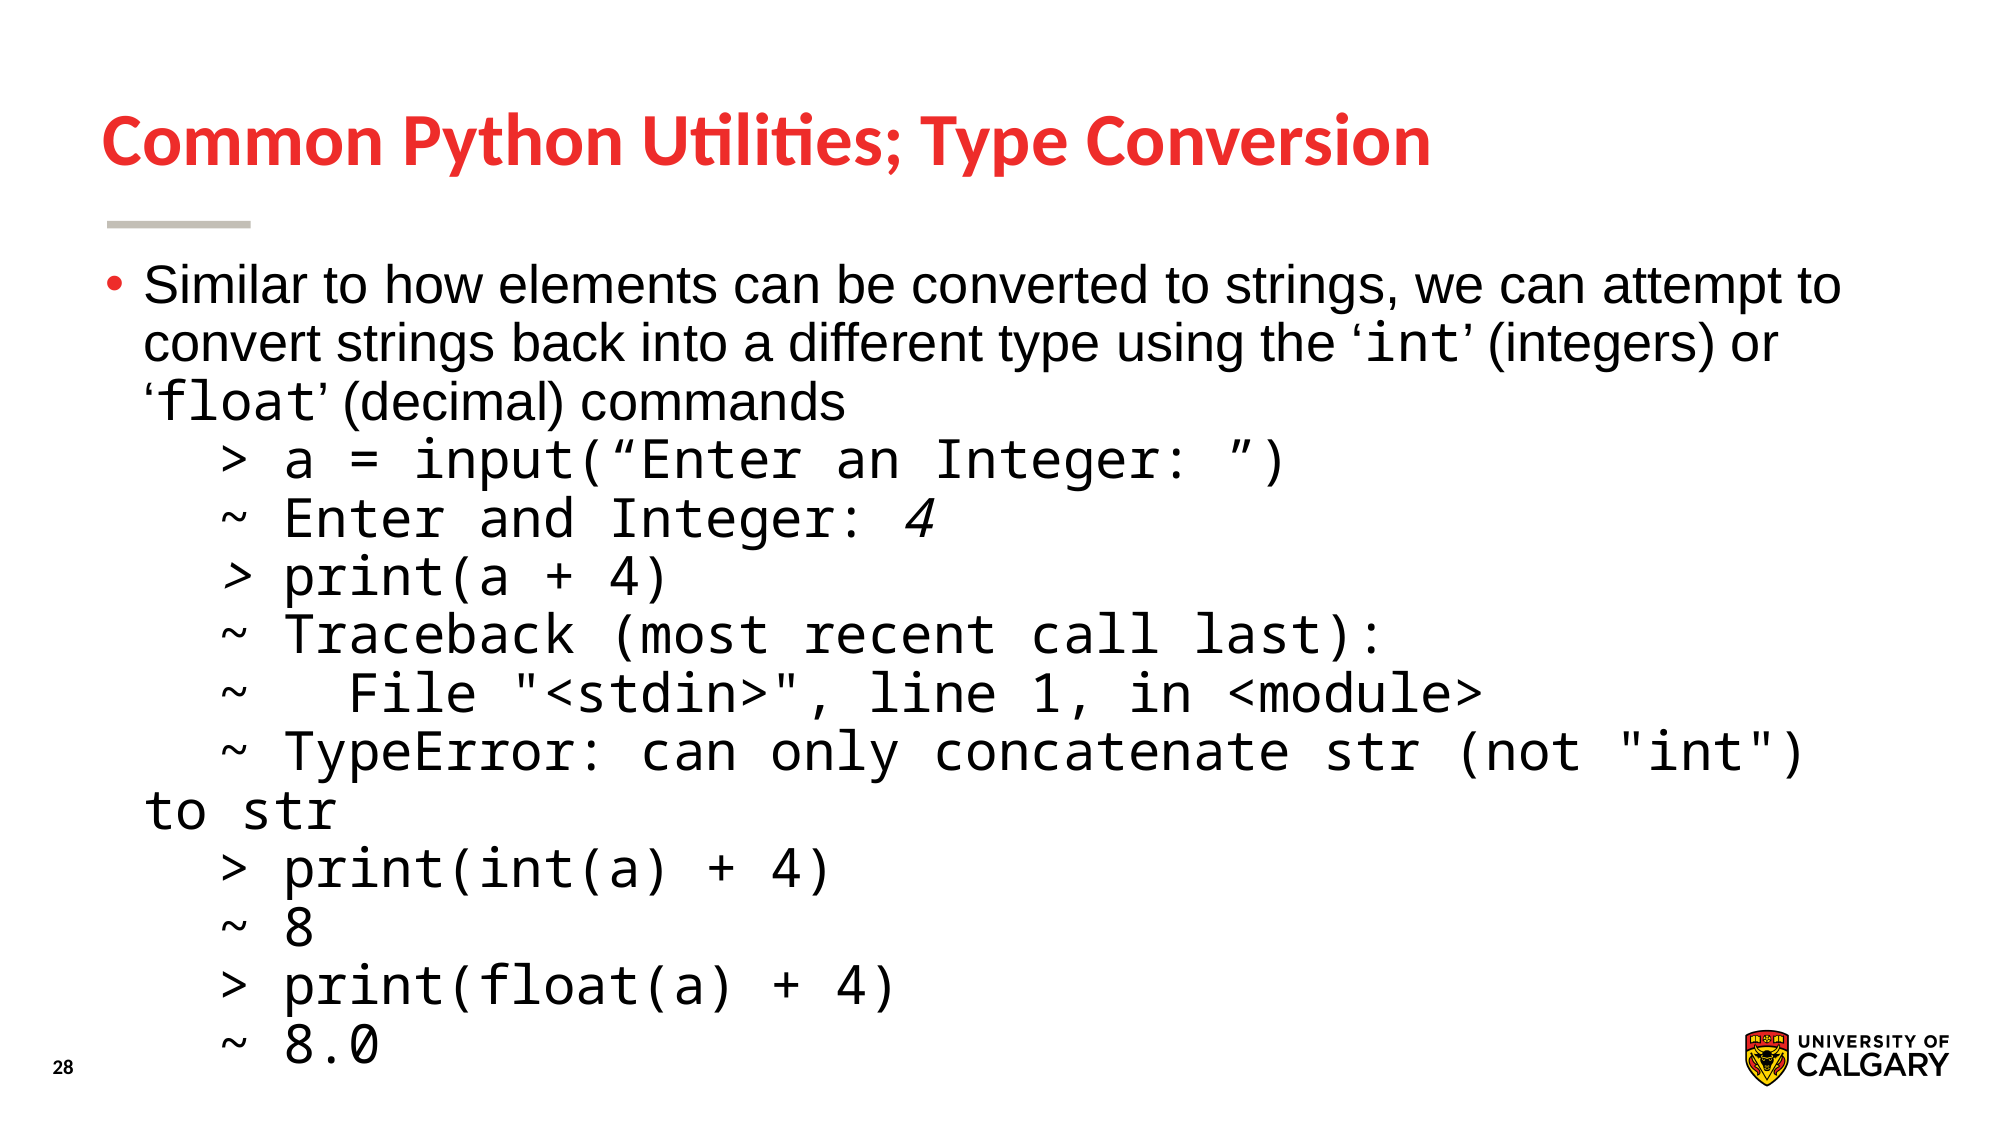

# Common Python Utilities; Type Conversion
Similar to how elements can be converted to strings, we can attempt to convert strings back into a different type using the ‘int’ (integers) or ‘float’ (decimal) commands
	> a = input(“Enter an Integer: ”)
	~ Enter and Integer: 4
	> print(a + 4)
	~ Traceback (most recent call last):
	~ File "<stdin>", line 1, in <module>
	~ TypeError: can only concatenate str (not "int") to str
	> print(int(a) + 4)
	~ 8
	> print(float(a) + 4)
	~ 8.0